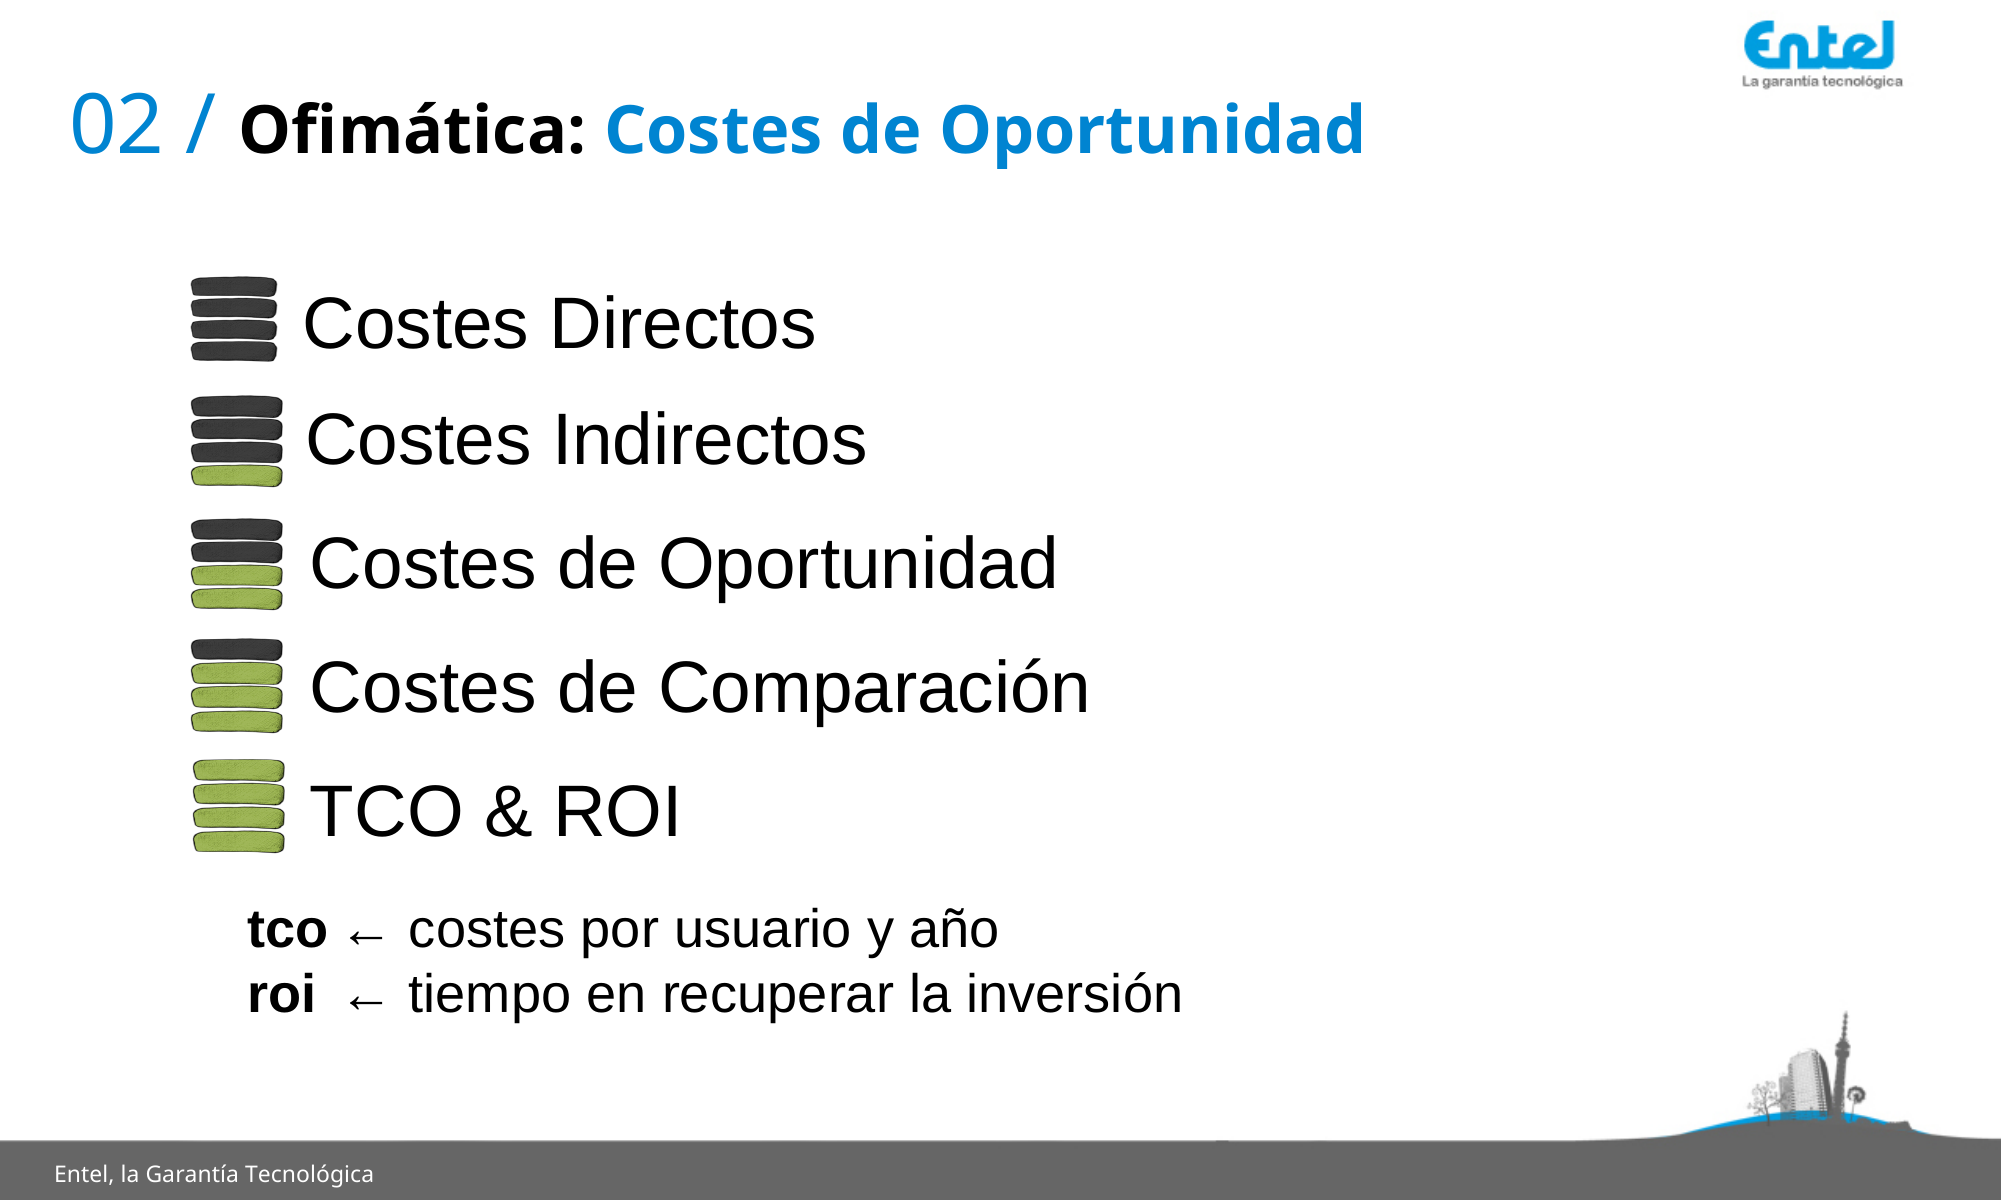

02 / Ofimática: Costes de Oportunidad
Costes Directos
Costes Indirectos
Costes de Oportunidad
Costes de Comparación
TCO & ROI
← costes por usuario y año
tco
← tiempo en recuperar la inversión
roi
Entel, la Garantía Tecnológica